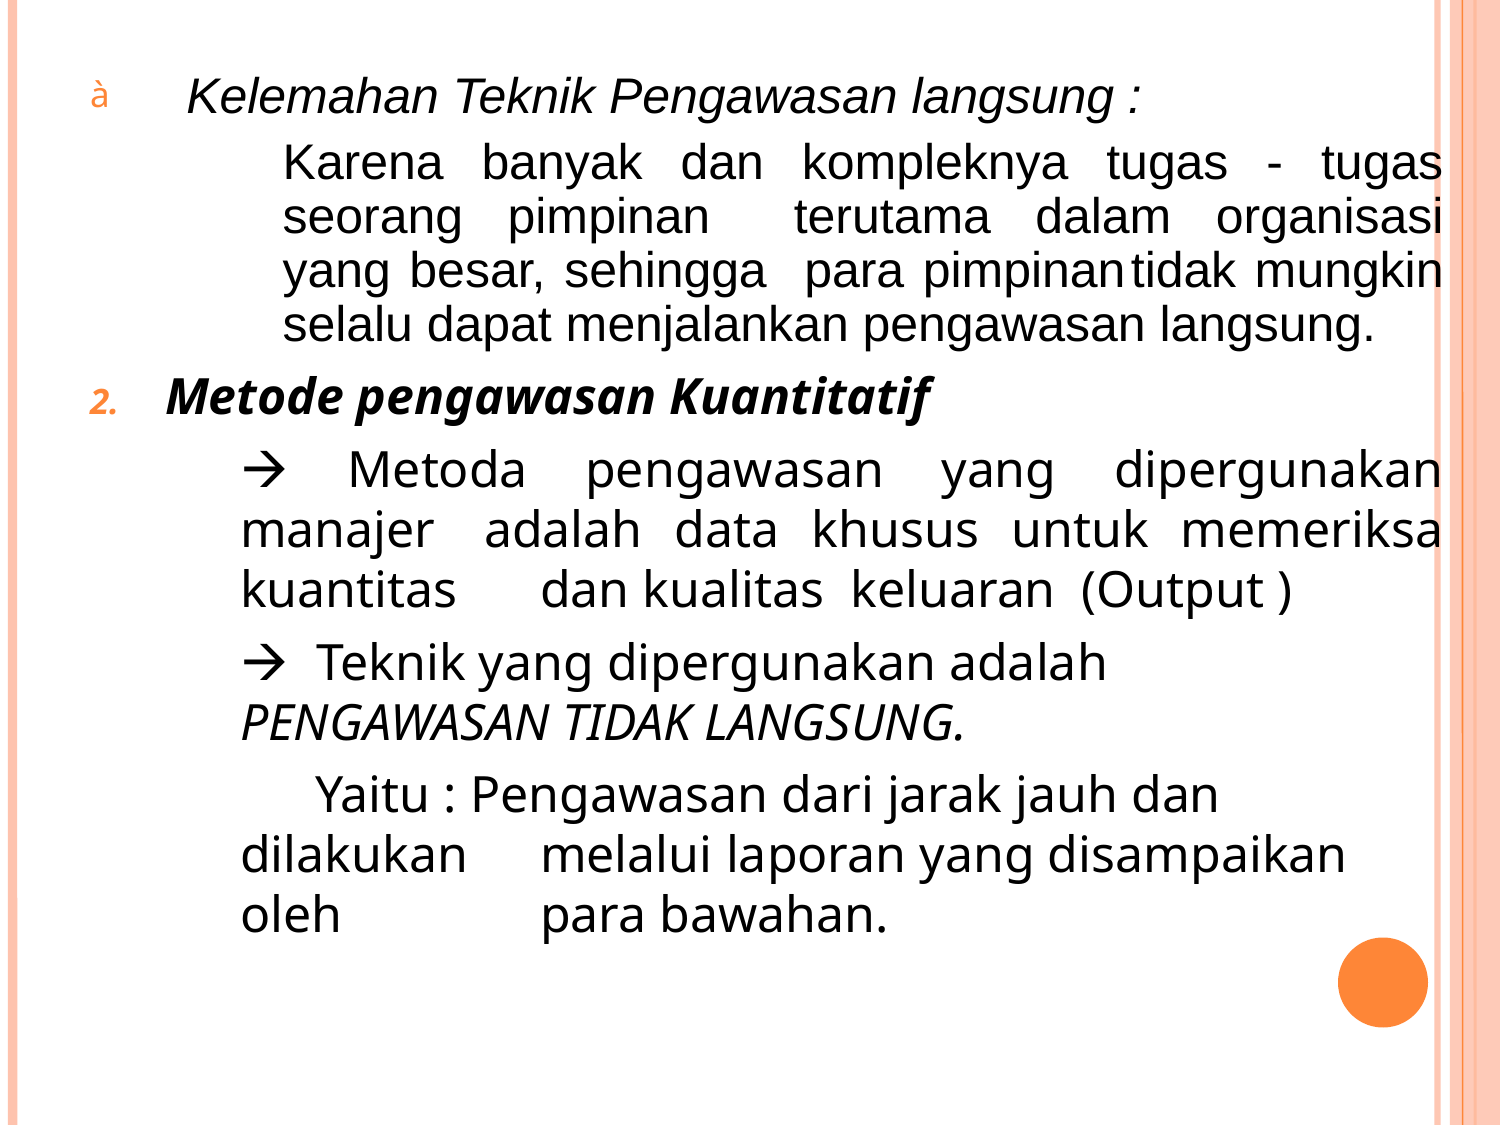

# Kelemahan Teknik Pengawasan langsung :
	Karena banyak dan kompleknya tugas - tugas seorang pimpinan 	terutama dalam organisasi yang besar, sehingga para pimpinan	tidak mungkin selalu dapat menjalankan pengawasan langsung.
Metode pengawasan Kuantitatif
	 Metoda pengawasan yang dipergunakan manajer 	adalah data khusus untuk memeriksa kuantitas 	dan kualitas keluaran (Output )
	 Teknik yang dipergunakan adalah 	PENGAWASAN TIDAK LANGSUNG.
		Yaitu : Pengawasan dari jarak jauh dan dilakukan 	melalui laporan yang disampaikan oleh 	 	para bawahan.